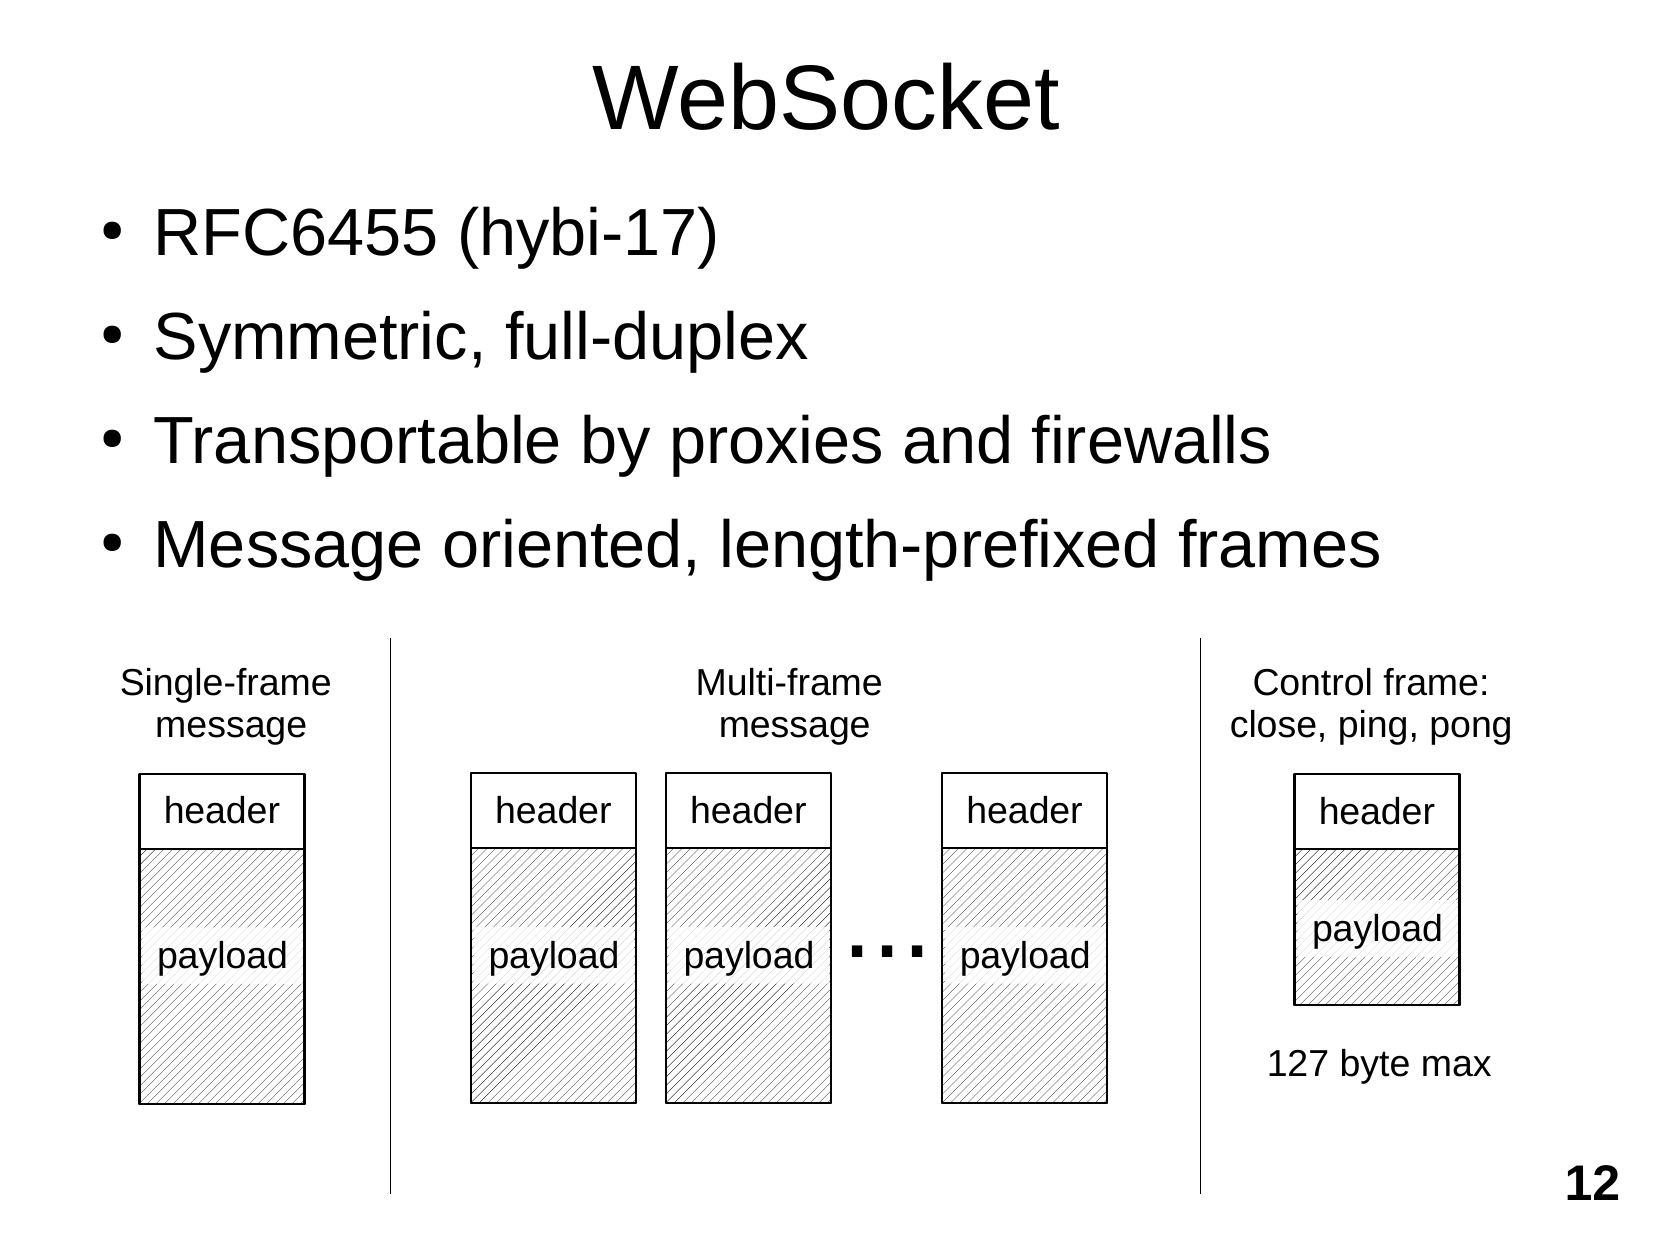

# WebSocket
RFC6455 (hybi-17)
Symmetric, full-duplex
Transportable by proxies and firewalls
Message oriented, length-prefixed frames
Single-frame
 message
Multi-frame
 message
Control frame:
close, ping, pong
header
payload
header
payload
header
payload
header
header
...
payload
payload
127 byte max
12